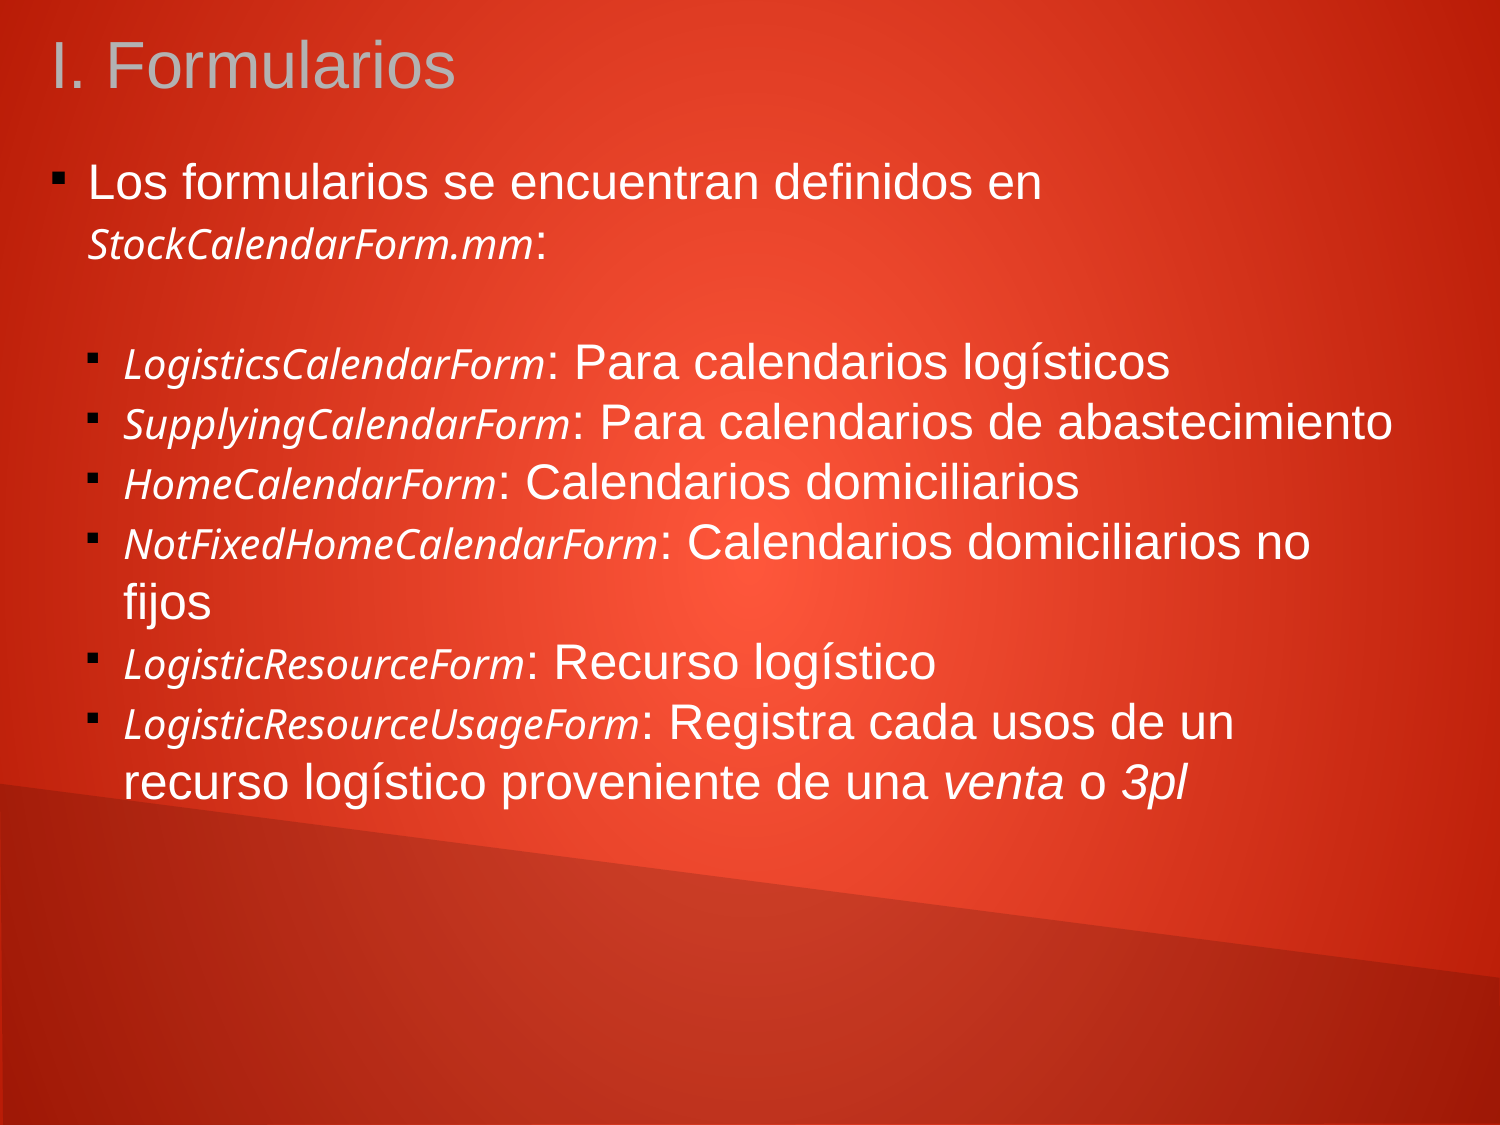

I. Formularios
Los formularios se encuentran definidos en StockCalendarForm.mm:
LogisticsCalendarForm: Para calendarios logísticos
SupplyingCalendarForm: Para calendarios de abastecimiento
HomeCalendarForm: Calendarios domiciliarios
NotFixedHomeCalendarForm: Calendarios domiciliarios no fijos
LogisticResourceForm: Recurso logístico
LogisticResourceUsageForm: Registra cada usos de un recurso logístico proveniente de una venta o 3pl